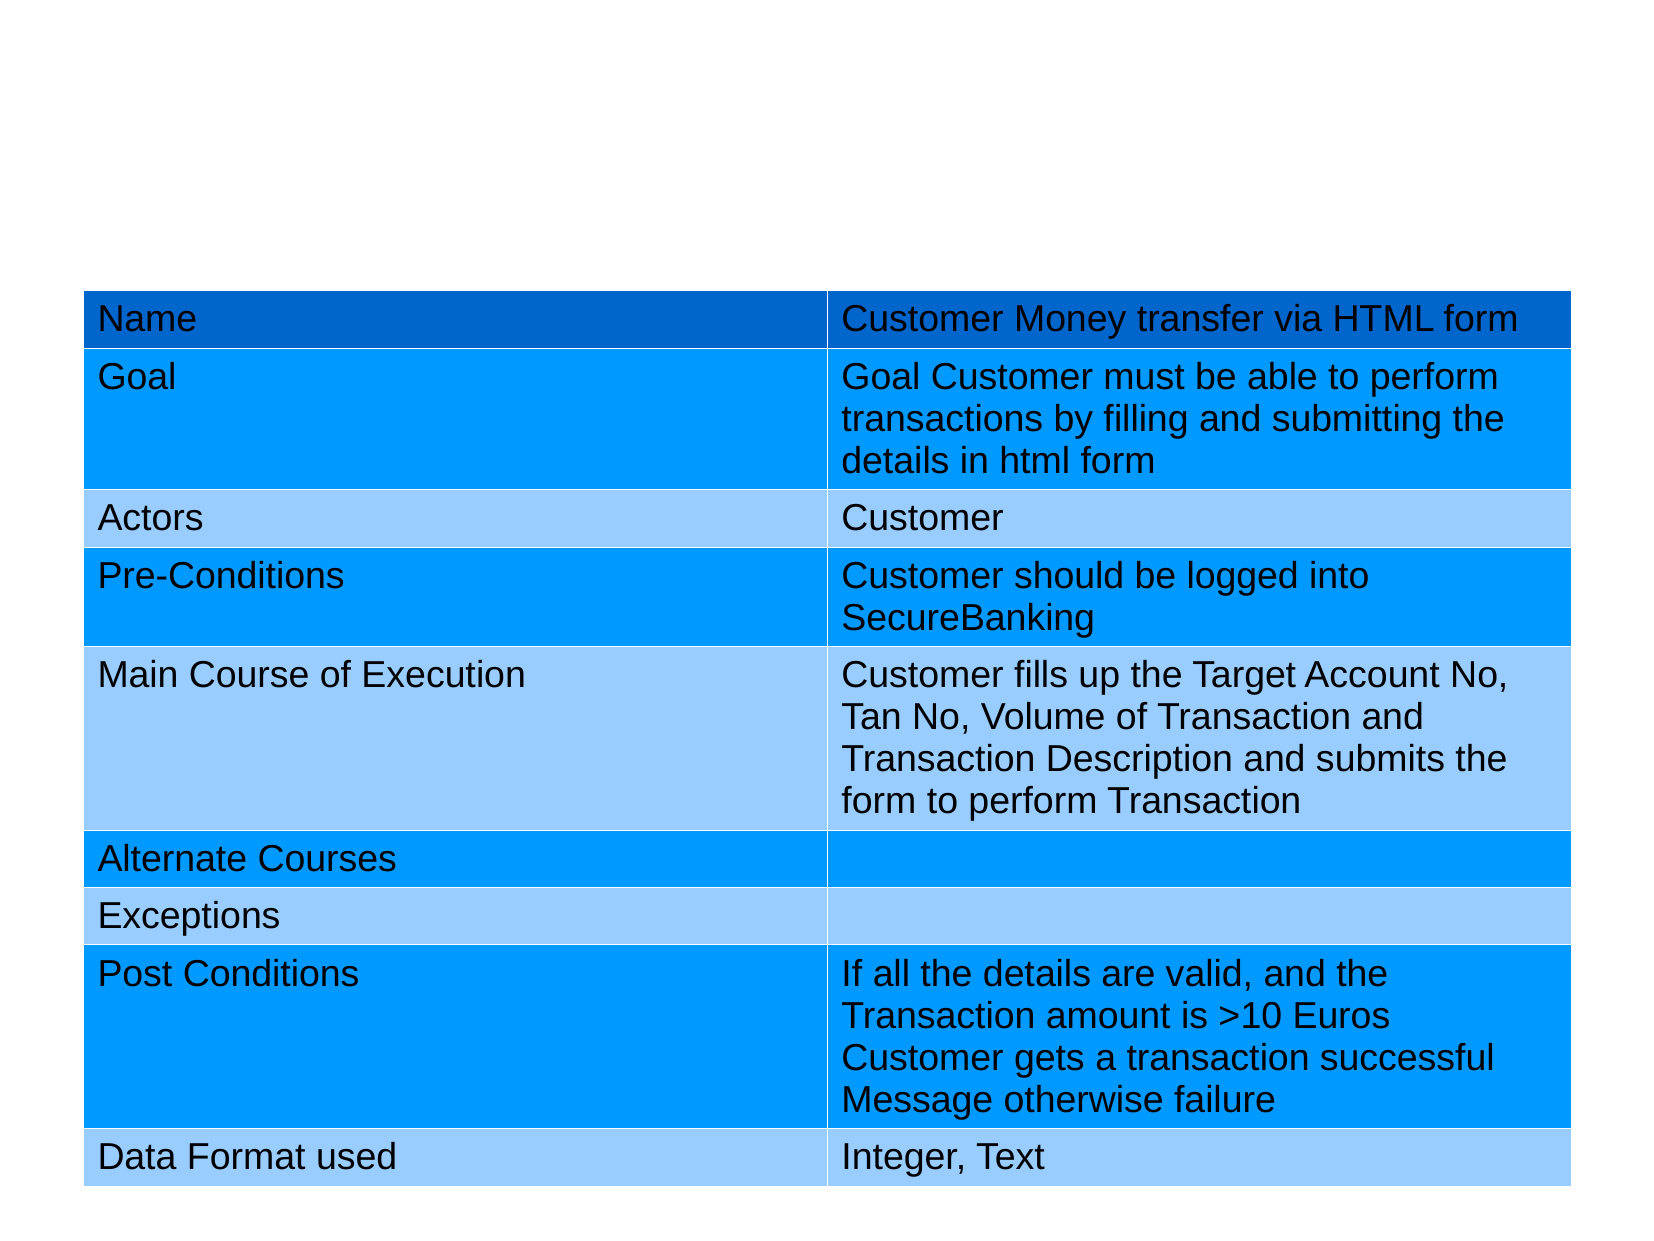

| Name | Customer Money transfer via HTML form |
| --- | --- |
| Goal | Goal Customer must be able to perform transactions by filling and submitting the details in html form |
| Actors | Customer |
| Pre-Conditions | Customer should be logged into SecureBanking |
| Main Course of Execution | Customer fills up the Target Account No, Tan No, Volume of Transaction and Transaction Description and submits the form to perform Transaction |
| Alternate Courses | |
| Exceptions | |
| Post Conditions | If all the details are valid, and the Transaction amount is >10 Euros Customer gets a transaction successful Message otherwise failure |
| Data Format used | Integer, Text |